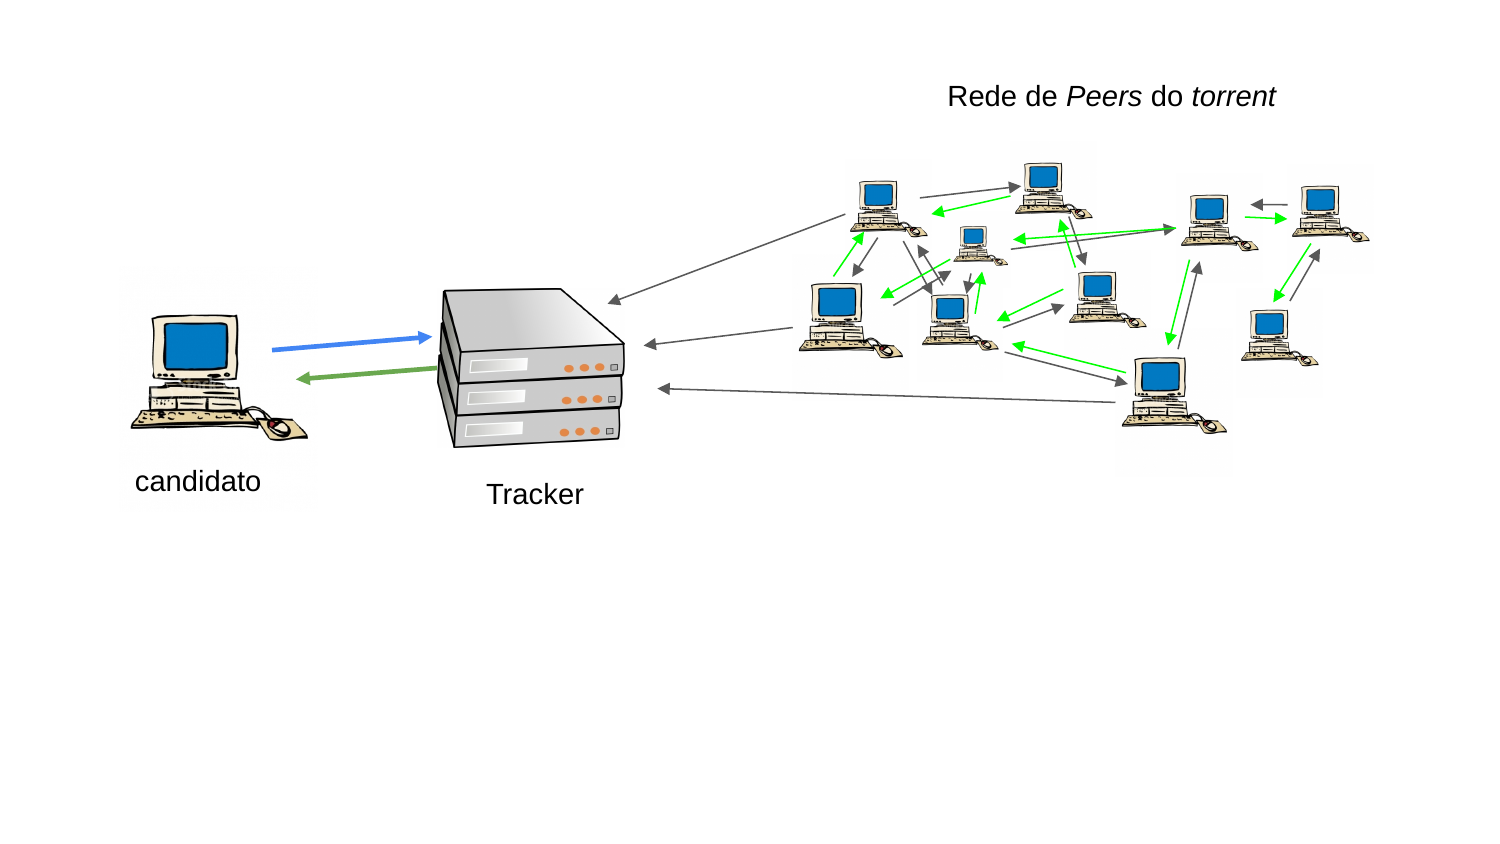

Rede de Peers do torrent
candidato
Tracker